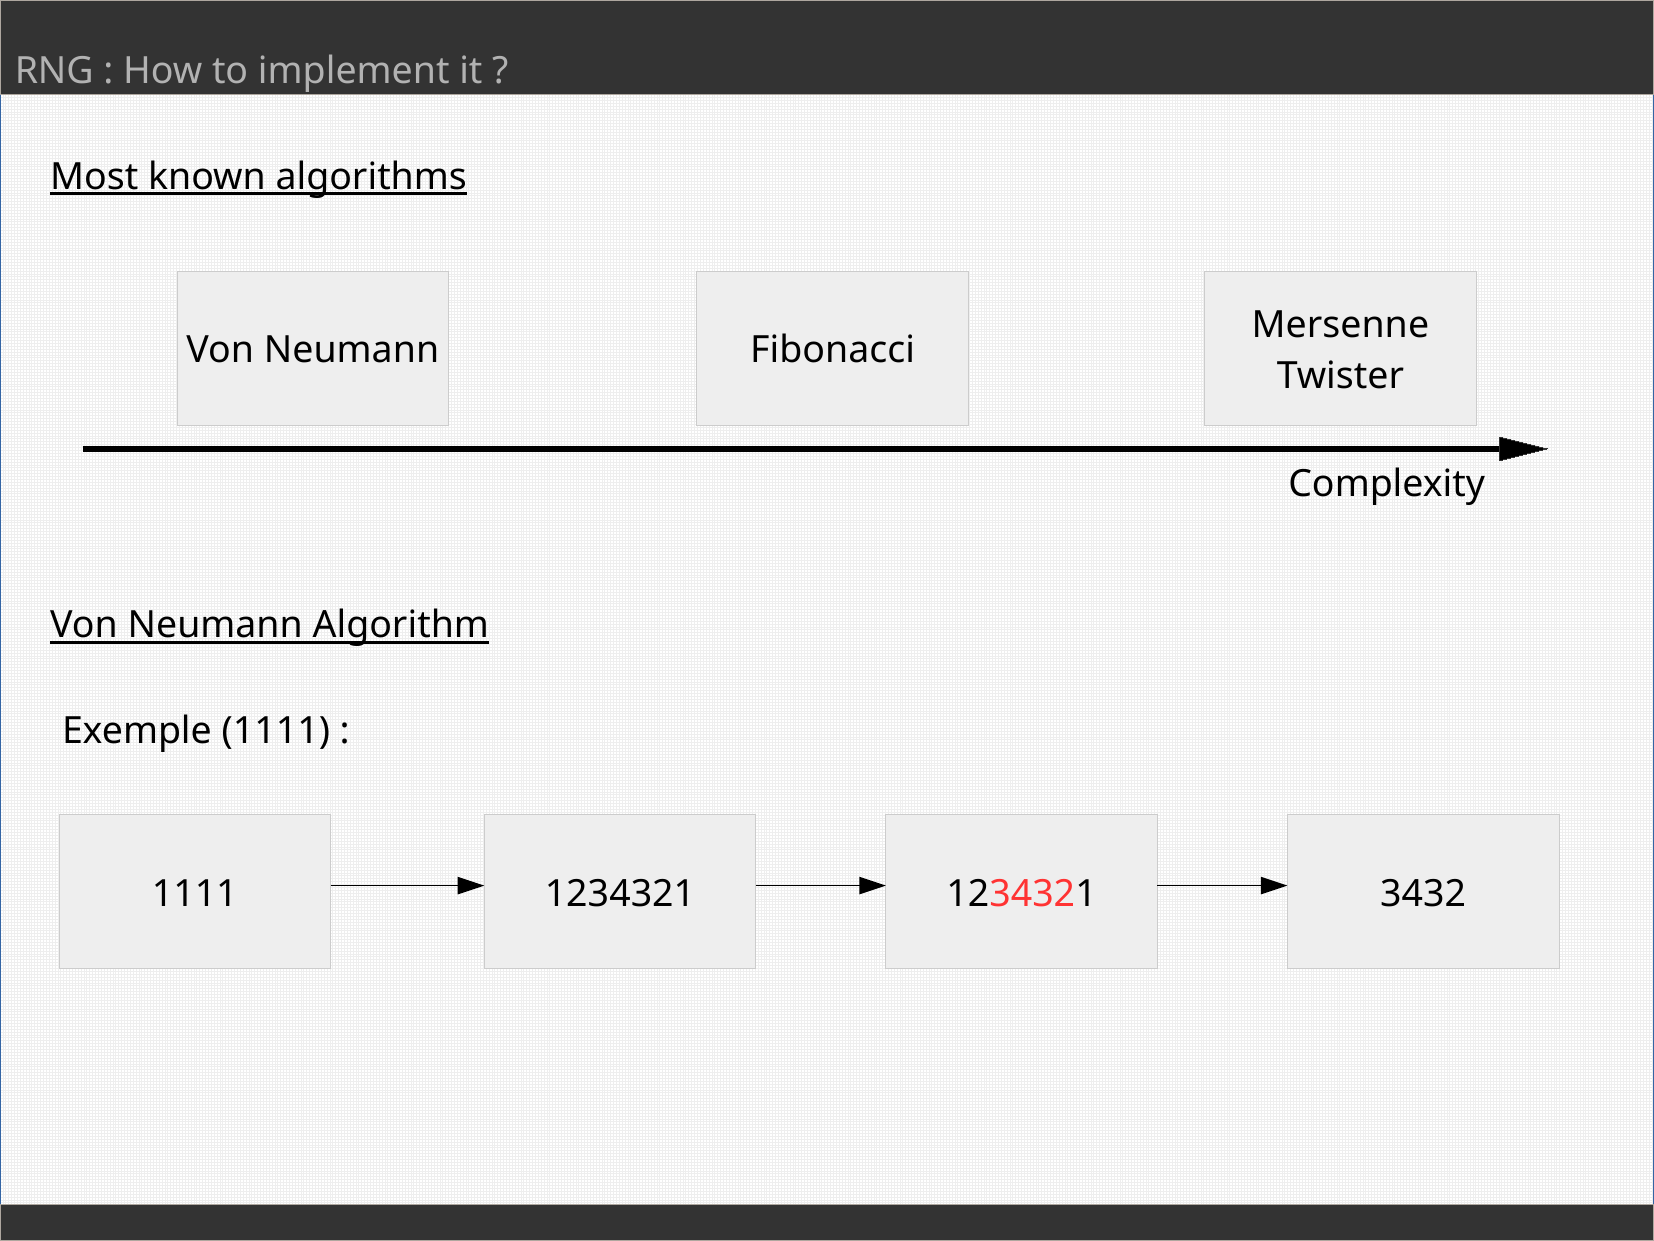

RNG : How to implement it ?
Most known algorithms
Von Neumann
Von Neumann
Fibonacci
Mersenne
Twister
Complexity
Von Neumann Algorithm
Exemple (1111) :
1111
1234321
1234321
3432